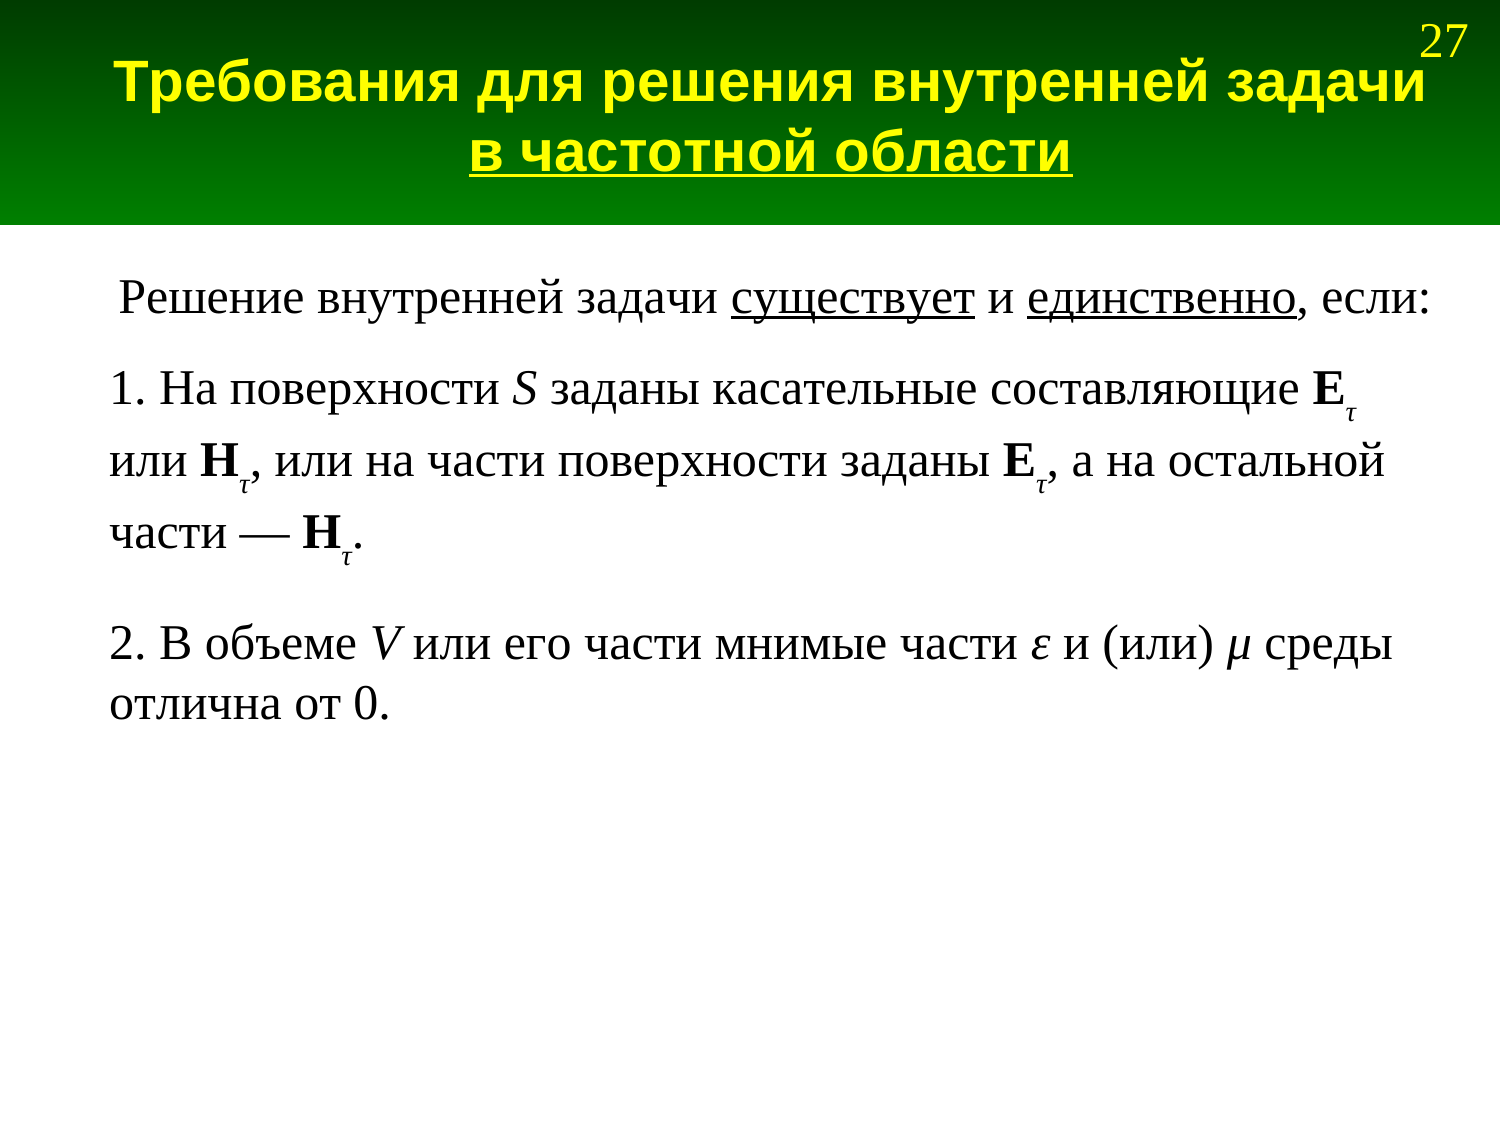

# Требования для решения внутренней задачи в частотной области
Решение внутренней задачи существует и единственно, если:
1. На поверхности S заданы касательные составляющие Eτ или Hτ, или на части поверхности заданы Eτ, а на остальной части — Hτ.
2. В объеме V или его части мнимые части ε и (или) μ среды отлична от 0.